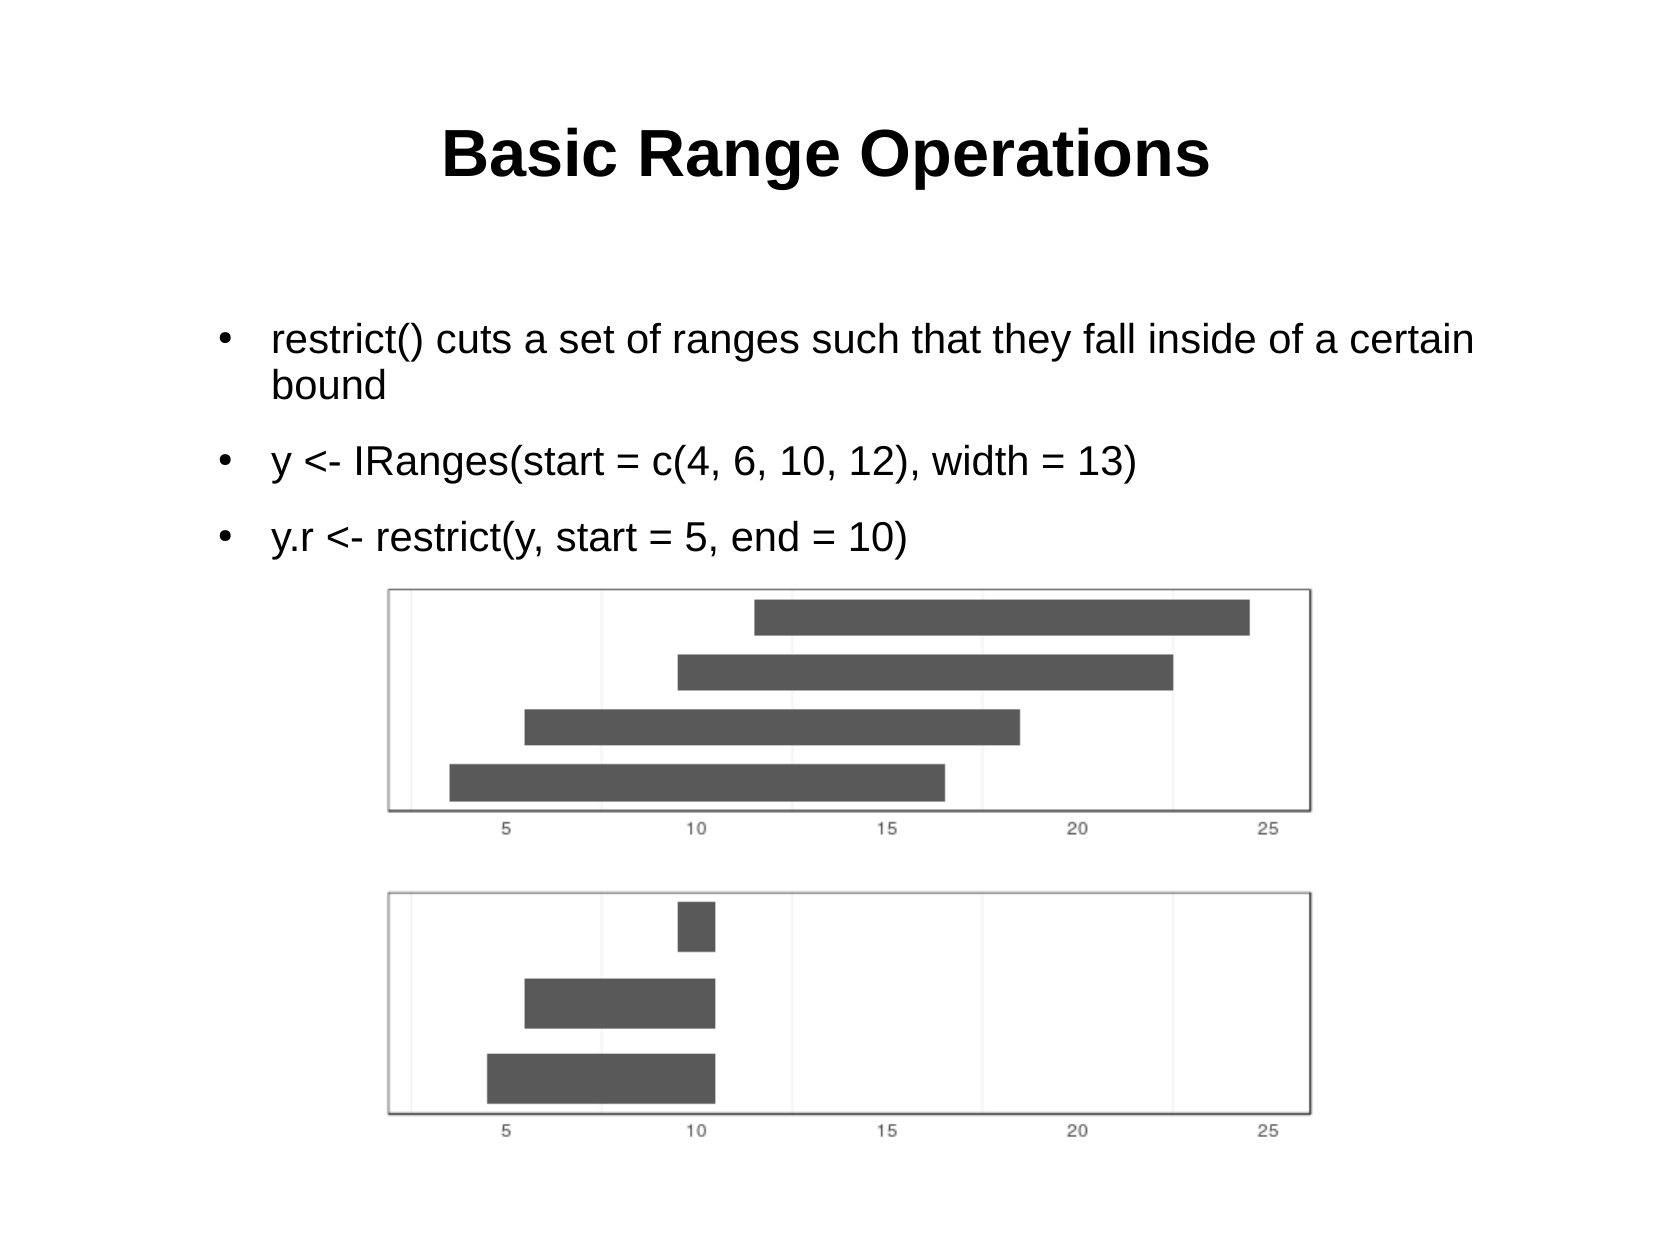

# Basic Range Operations
restrict() cuts a set of ranges such that they fall inside of a certain bound
y <- IRanges(start = c(4, 6, 10, 12), width = 13)
y.r <- restrict(y, start = 5, end = 10)